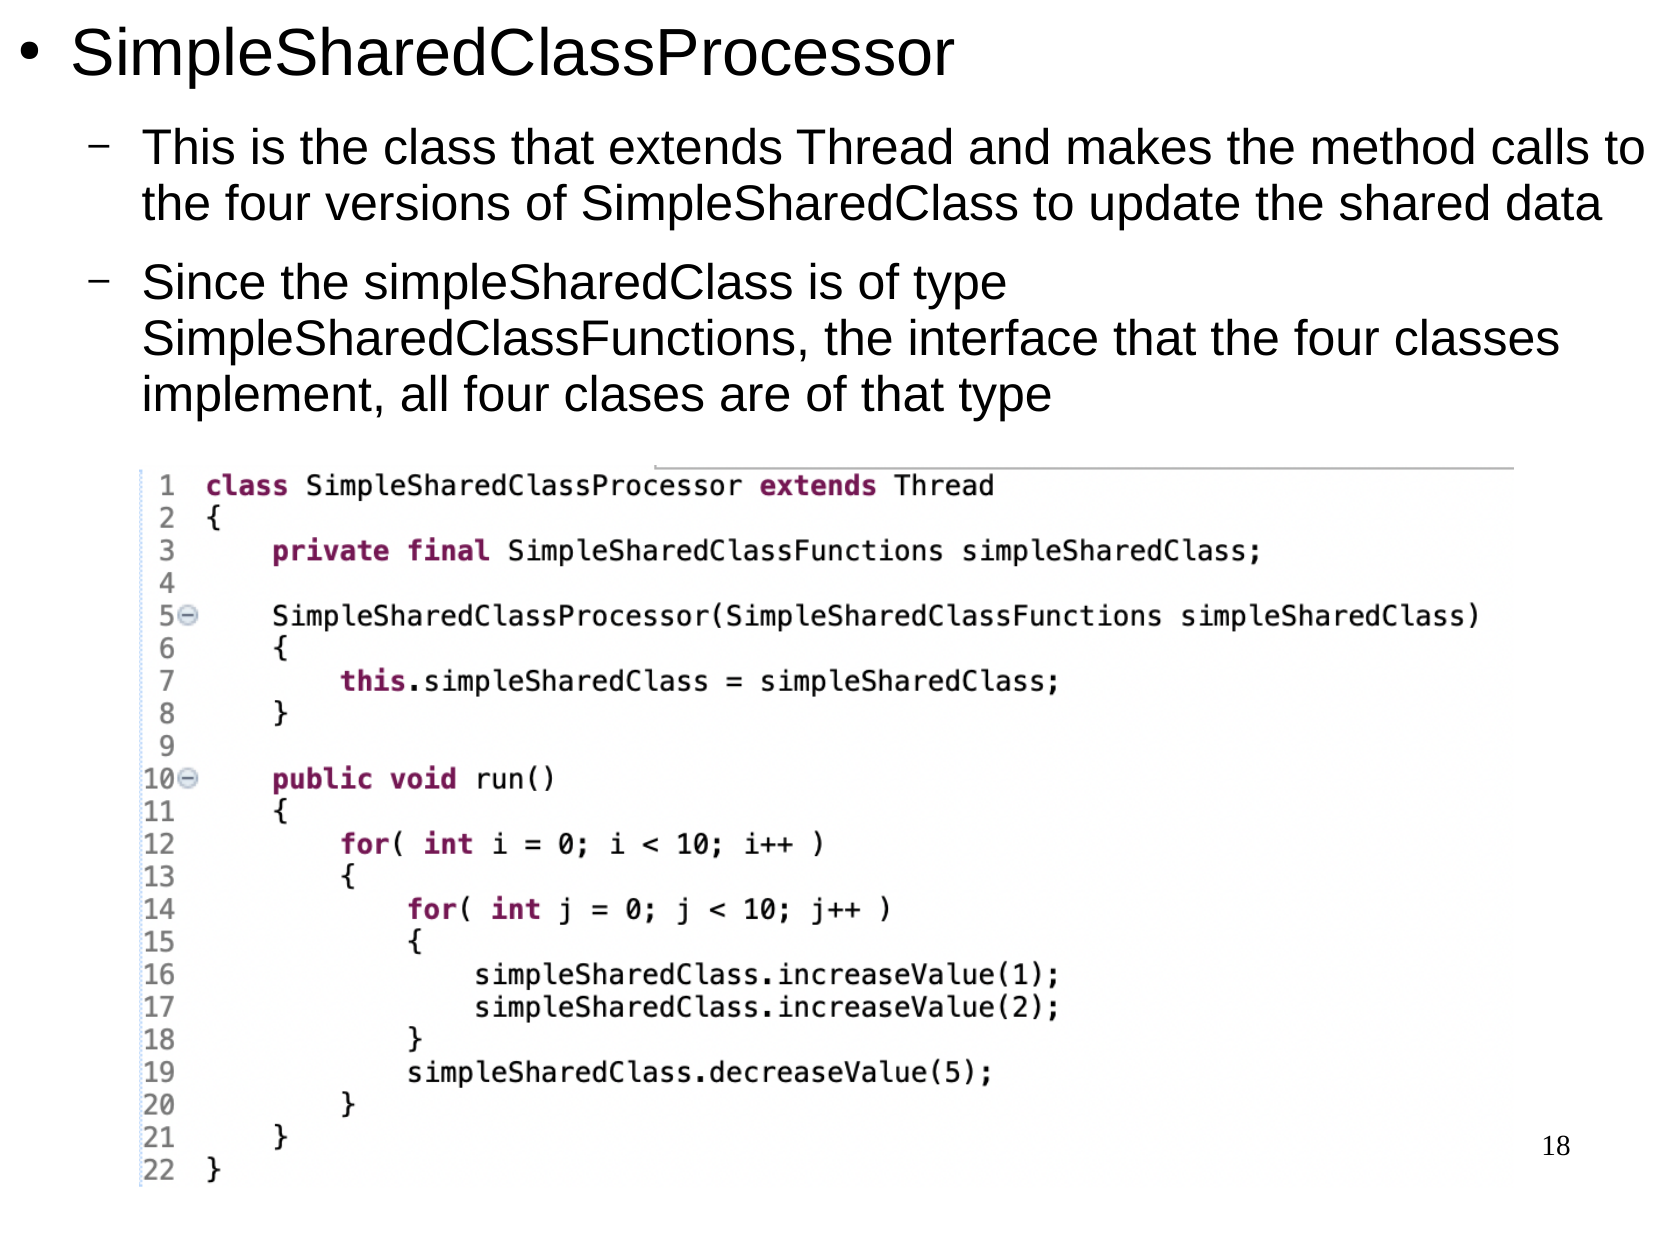

# SimpleSharedClassProcessor
This is the class that extends Thread and makes the method calls to the four versions of SimpleSharedClass to update the shared data
Since the simpleSharedClass is of type SimpleSharedClassFunctions, the interface that the four classes implement, all four clases are of that type
18